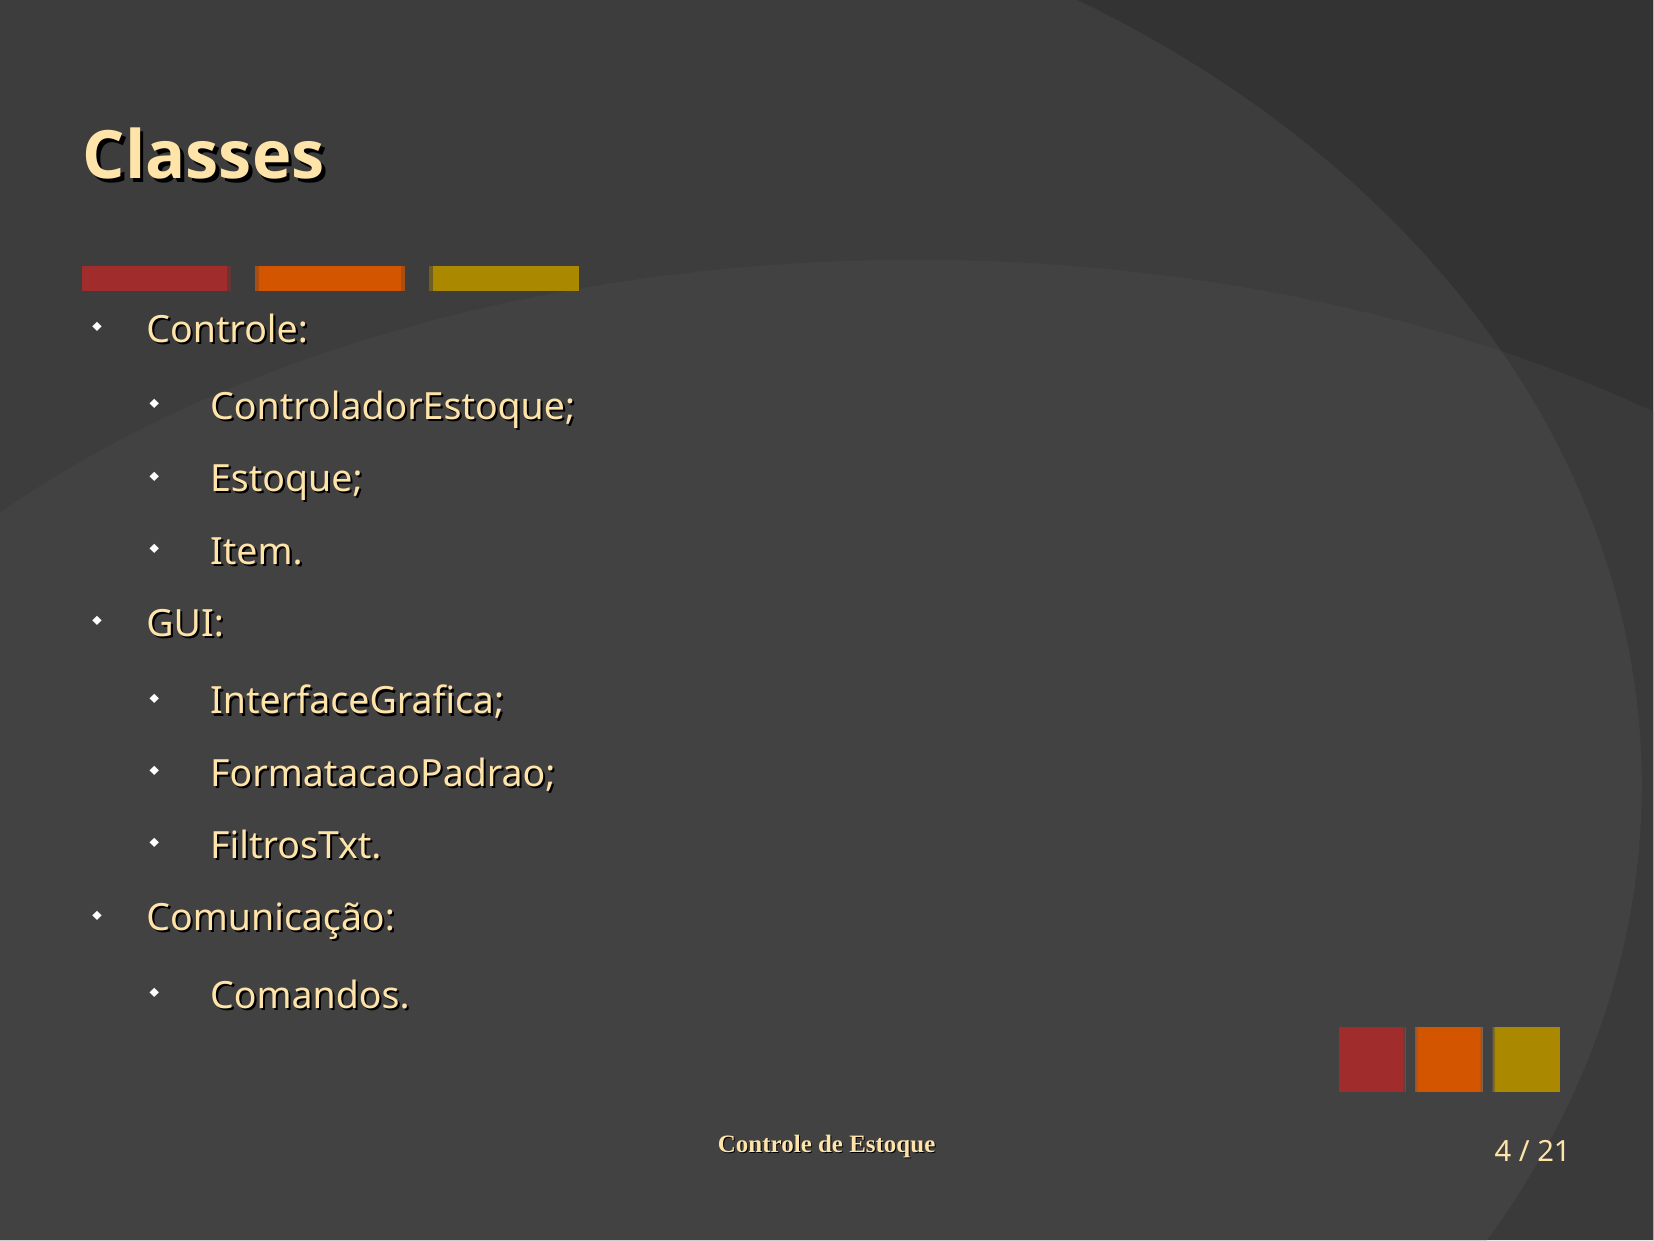

# Classes
Controle:
ControladorEstoque;
Estoque;
Item.
GUI:
InterfaceGrafica;
FormatacaoPadrao;
FiltrosTxt.
Comunicação:
Comandos.
4